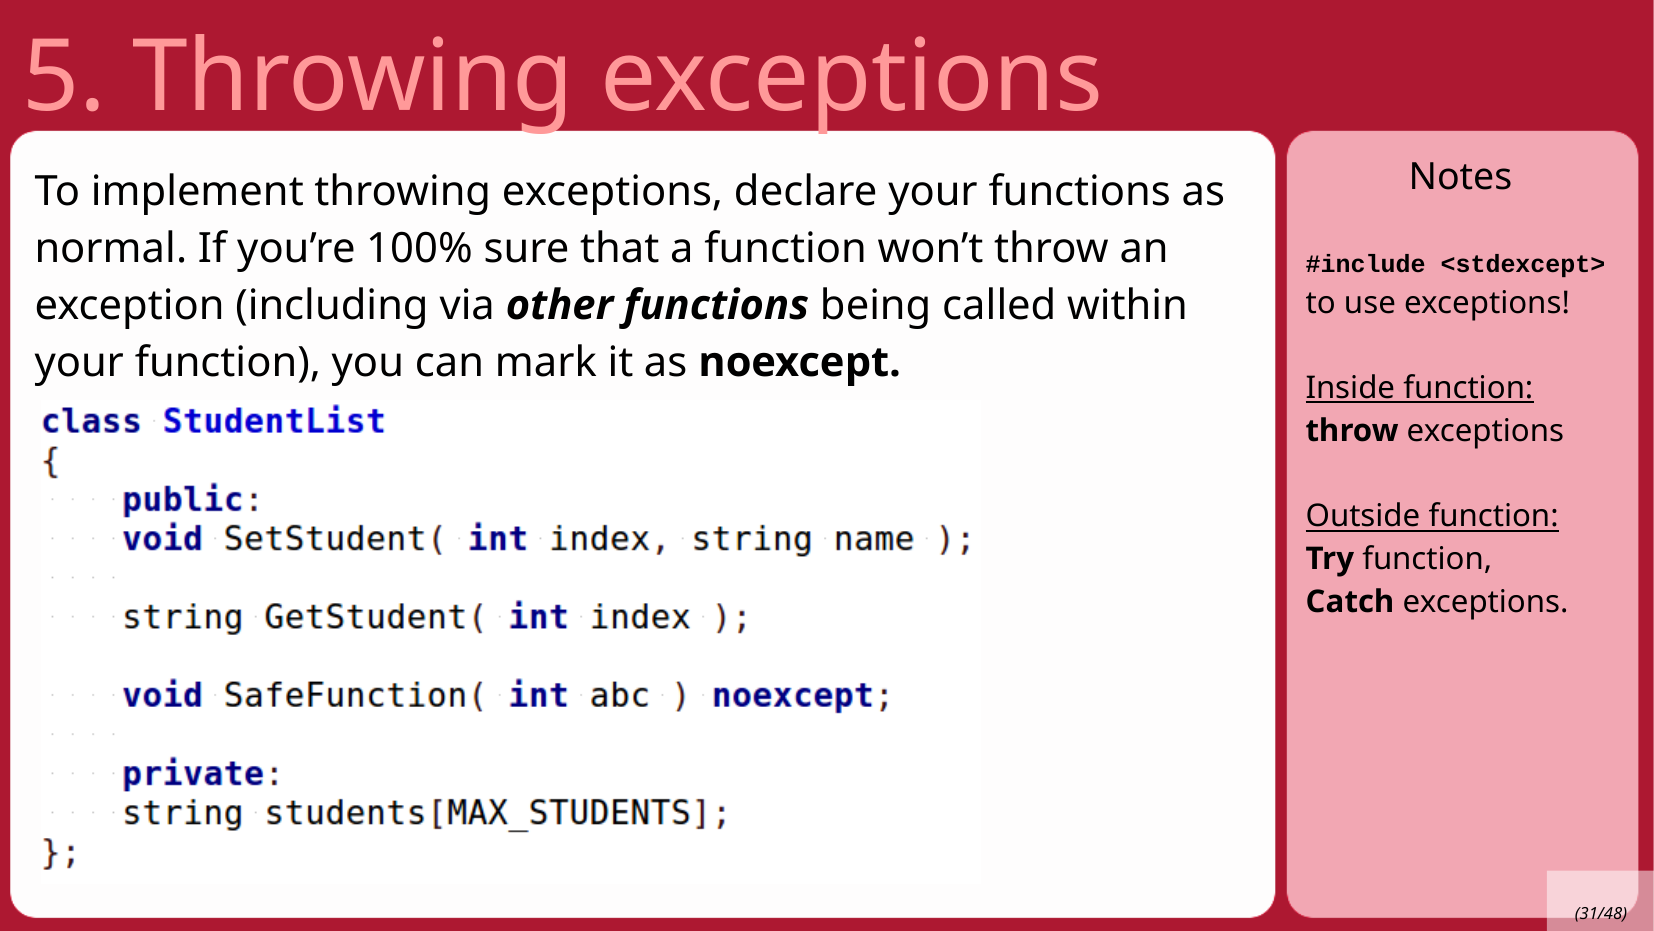

# 5. Throwing exceptions
Notes
#include <stdexcept>
to use exceptions!
Inside function:
throw exceptions
Outside function:
Try function,
Catch exceptions.
To implement throwing exceptions, declare your functions as normal. If you’re 100% sure that a function won’t throw an exception (including via other functions being called within your function), you can mark it as noexcept.